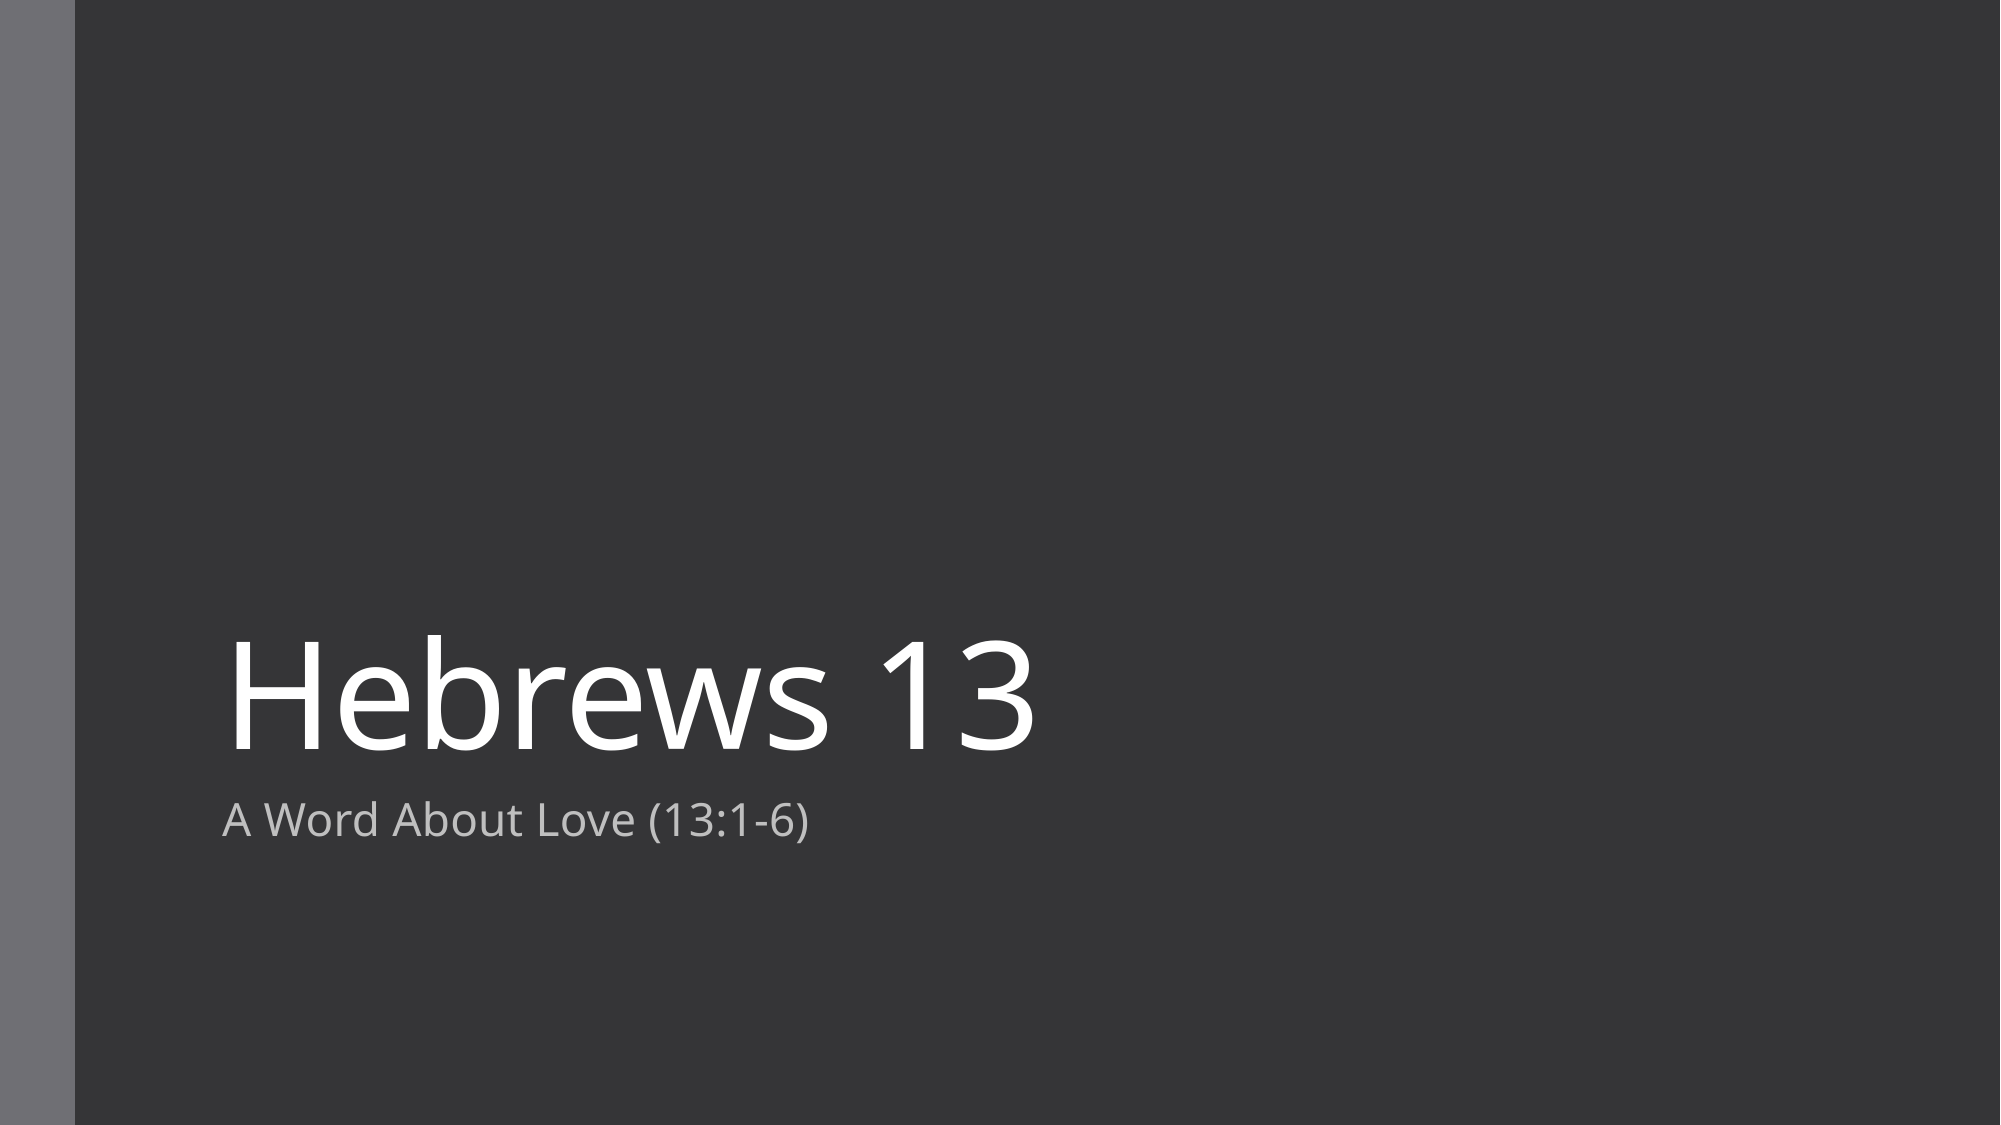

# Hebrews 13
A Word About Love (13:1-6)